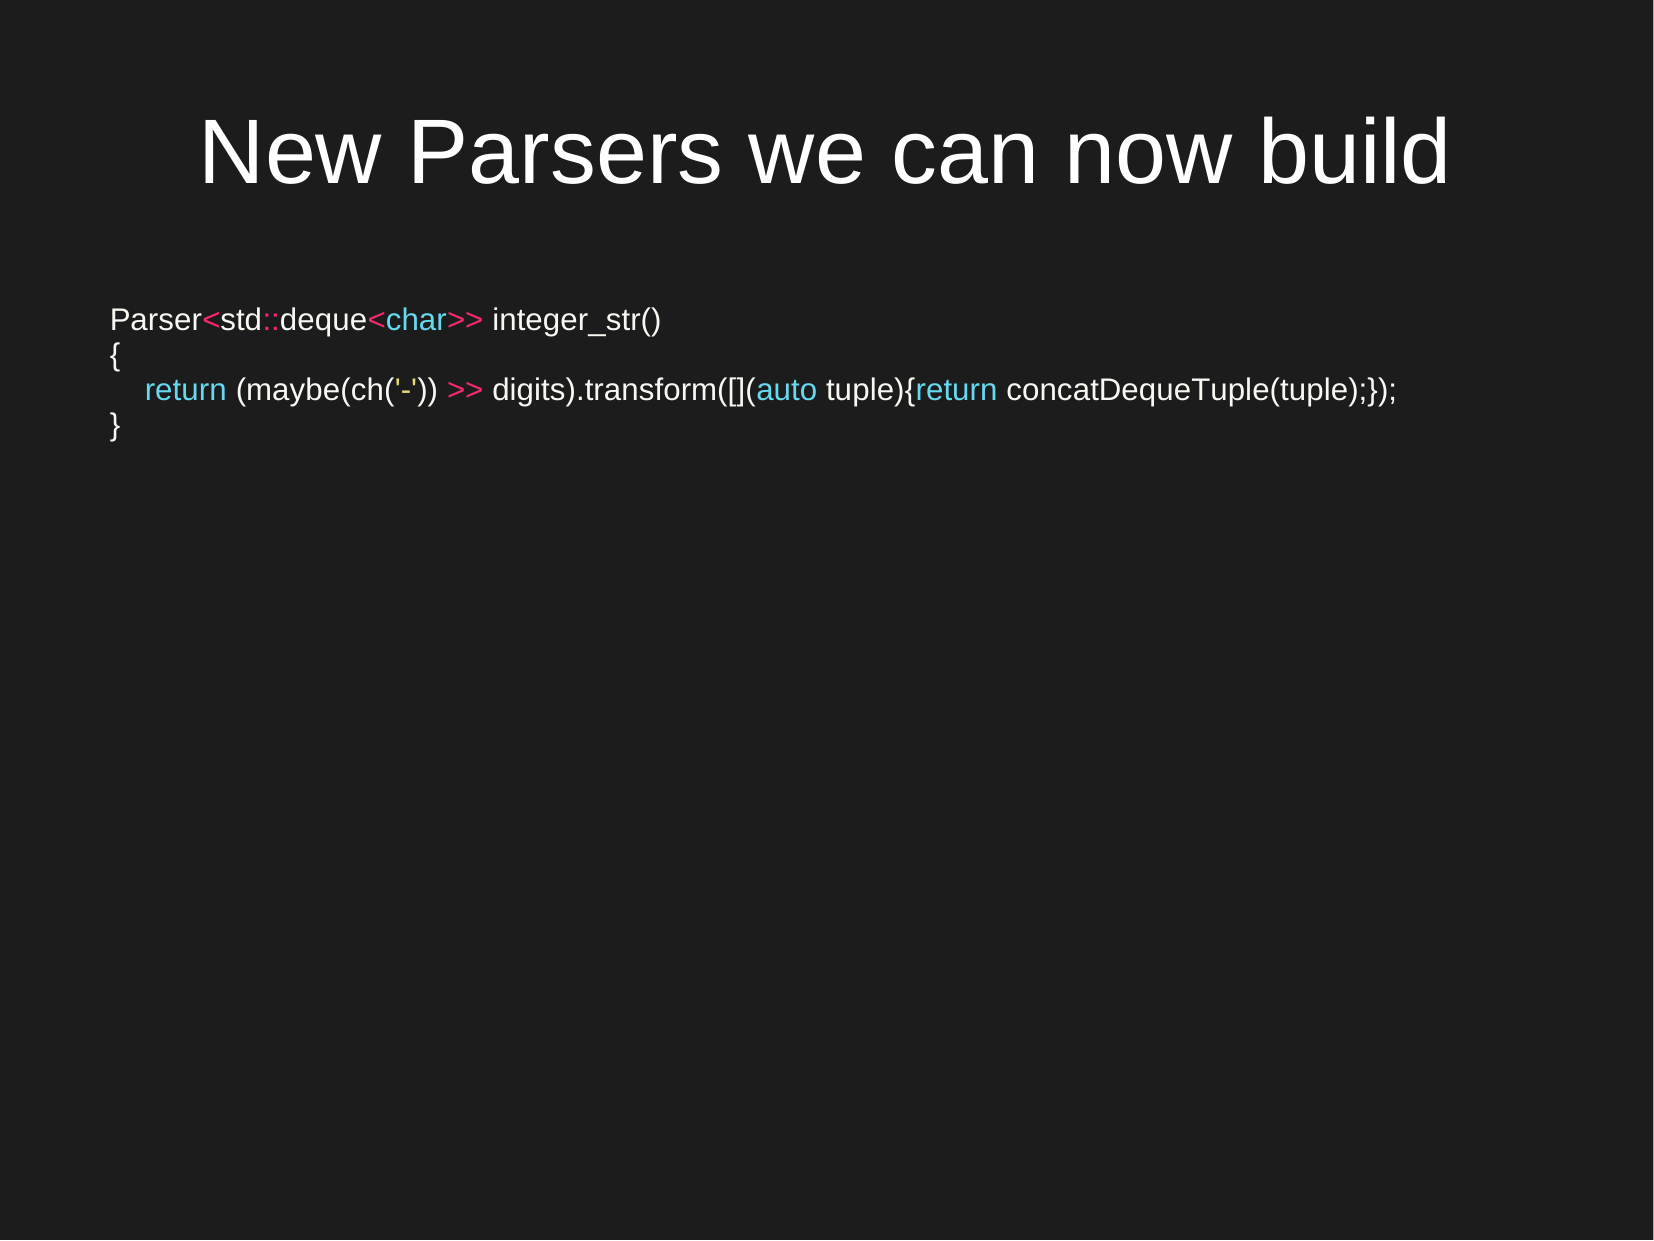

# New Parsers we can now build
 Parser<std::deque<char>> integer_str()
 {
 return (maybe(ch('-')) >> digits).transform([](auto tuple){return concatDequeTuple(tuple);});
 }